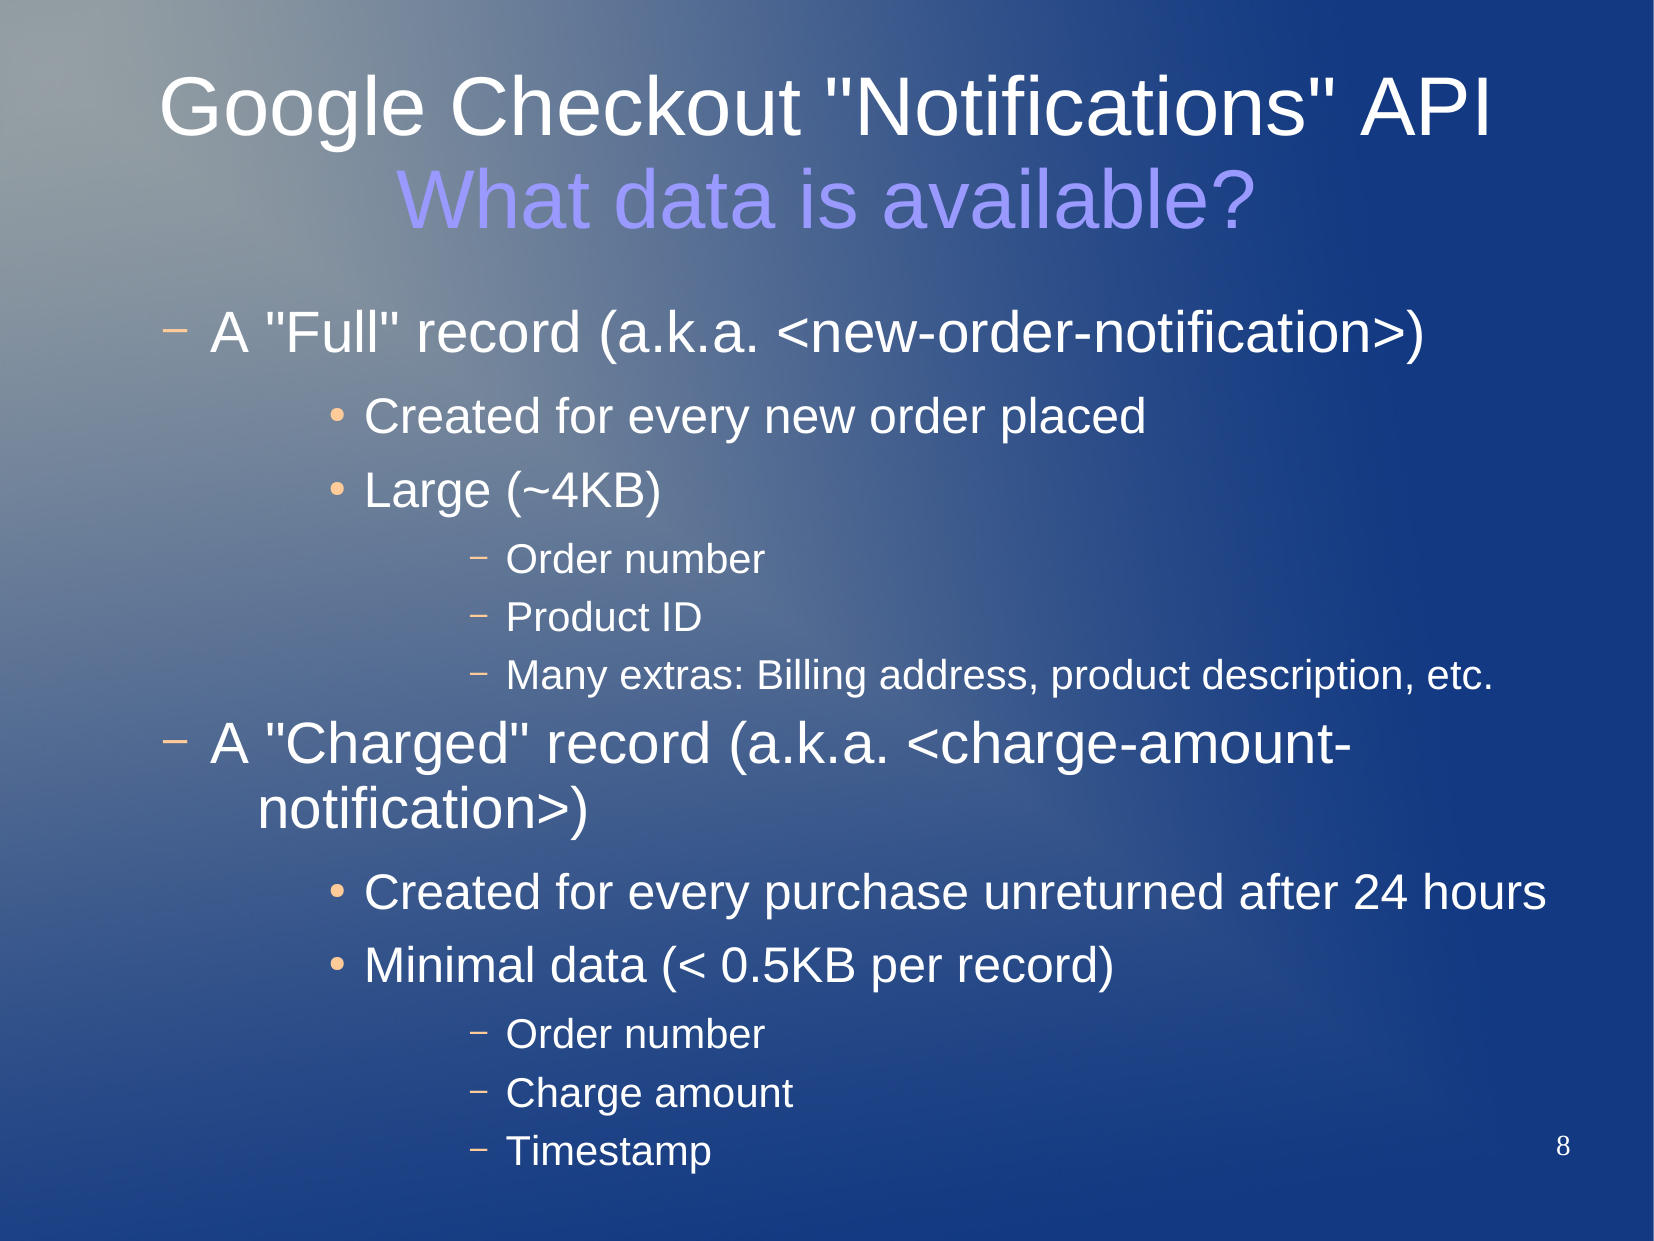

Google Checkout "Notifications" API What data is available?
# A "Full" record (a.k.a. <new-order-notification>)
Created for every new order placed
Large (~4KB)
Order number
Product ID
Many extras: Billing address, product description, etc.
A "Charged" record (a.k.a. <charge-amount-notification>)
Created for every purchase unreturned after 24 hours
Minimal data (< 0.5KB per record)
Order number
Charge amount
Timestamp
8